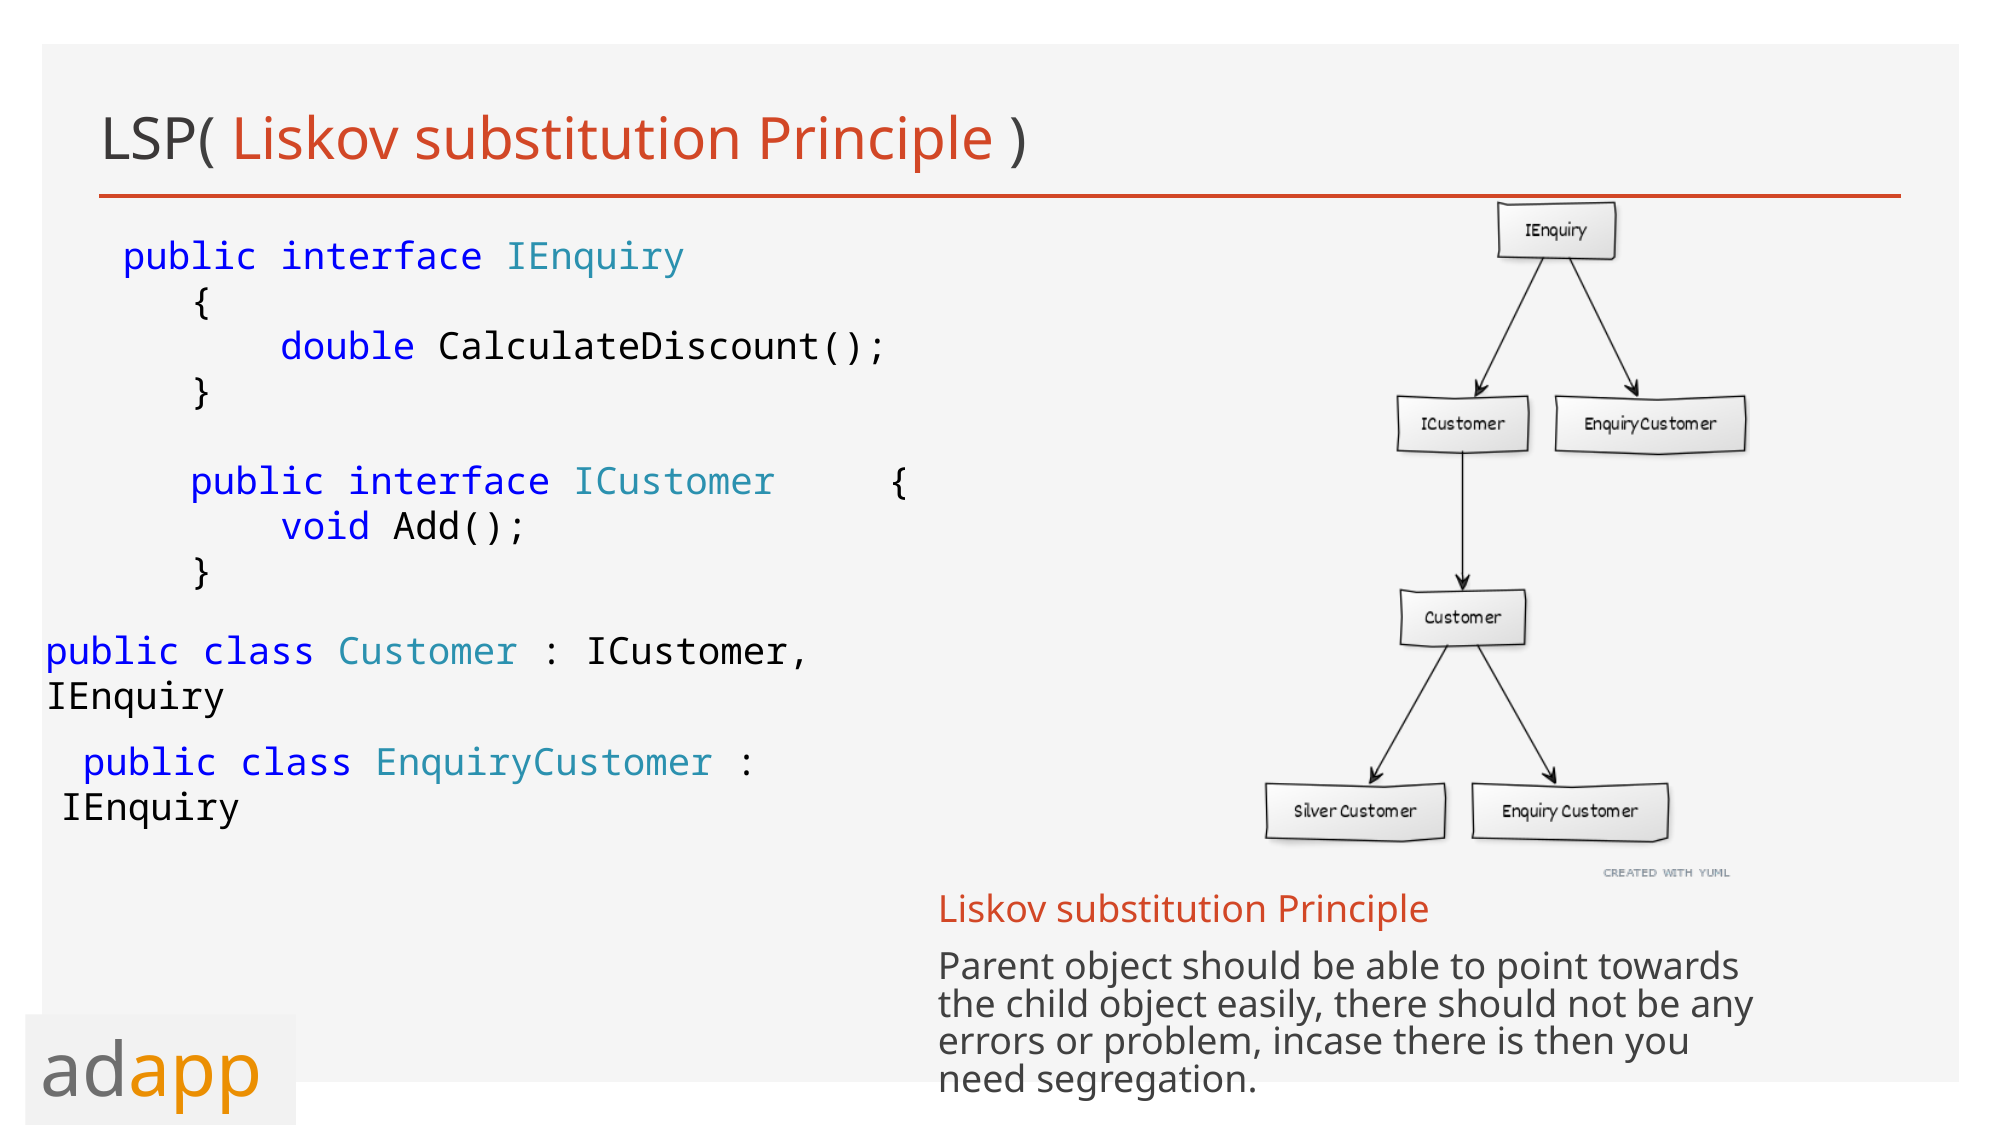

# LSP( Liskov substitution Principle )
 public interface IEnquiry
 {
 double CalculateDiscount();
 }
 public interface ICustomer {
 void Add();
 }
public class Customer : ICustomer, IEnquiry
 public class EnquiryCustomer : IEnquiry
Liskov substitution Principle
Parent object should be able to point towards the child object easily, there should not be any errors or problem, incase there is then you need segregation.
adappt